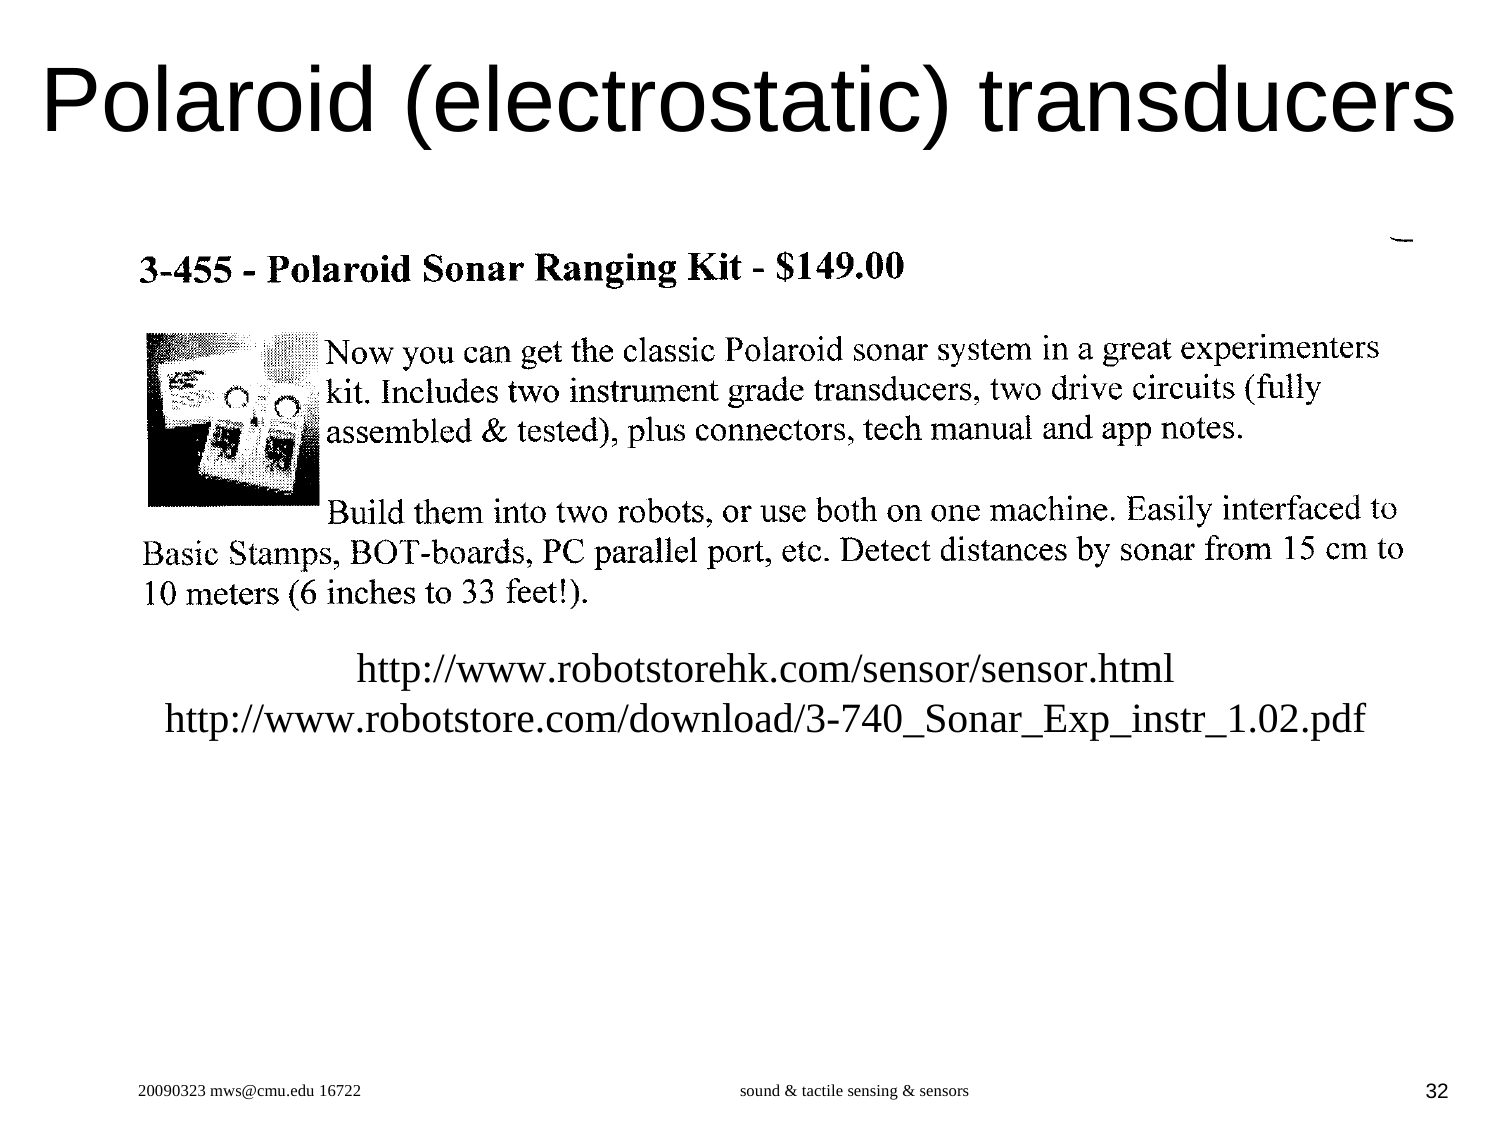

# Polaroid (electrostatic) transducers
http://www.robotstorehk.com/sensor/sensor.html
http://www.robotstore.com/download/3-740_Sonar_Exp_instr_1.02.pdf
32
20090323 mws@cmu.edu 16722
sound & tactile sensing & sensors